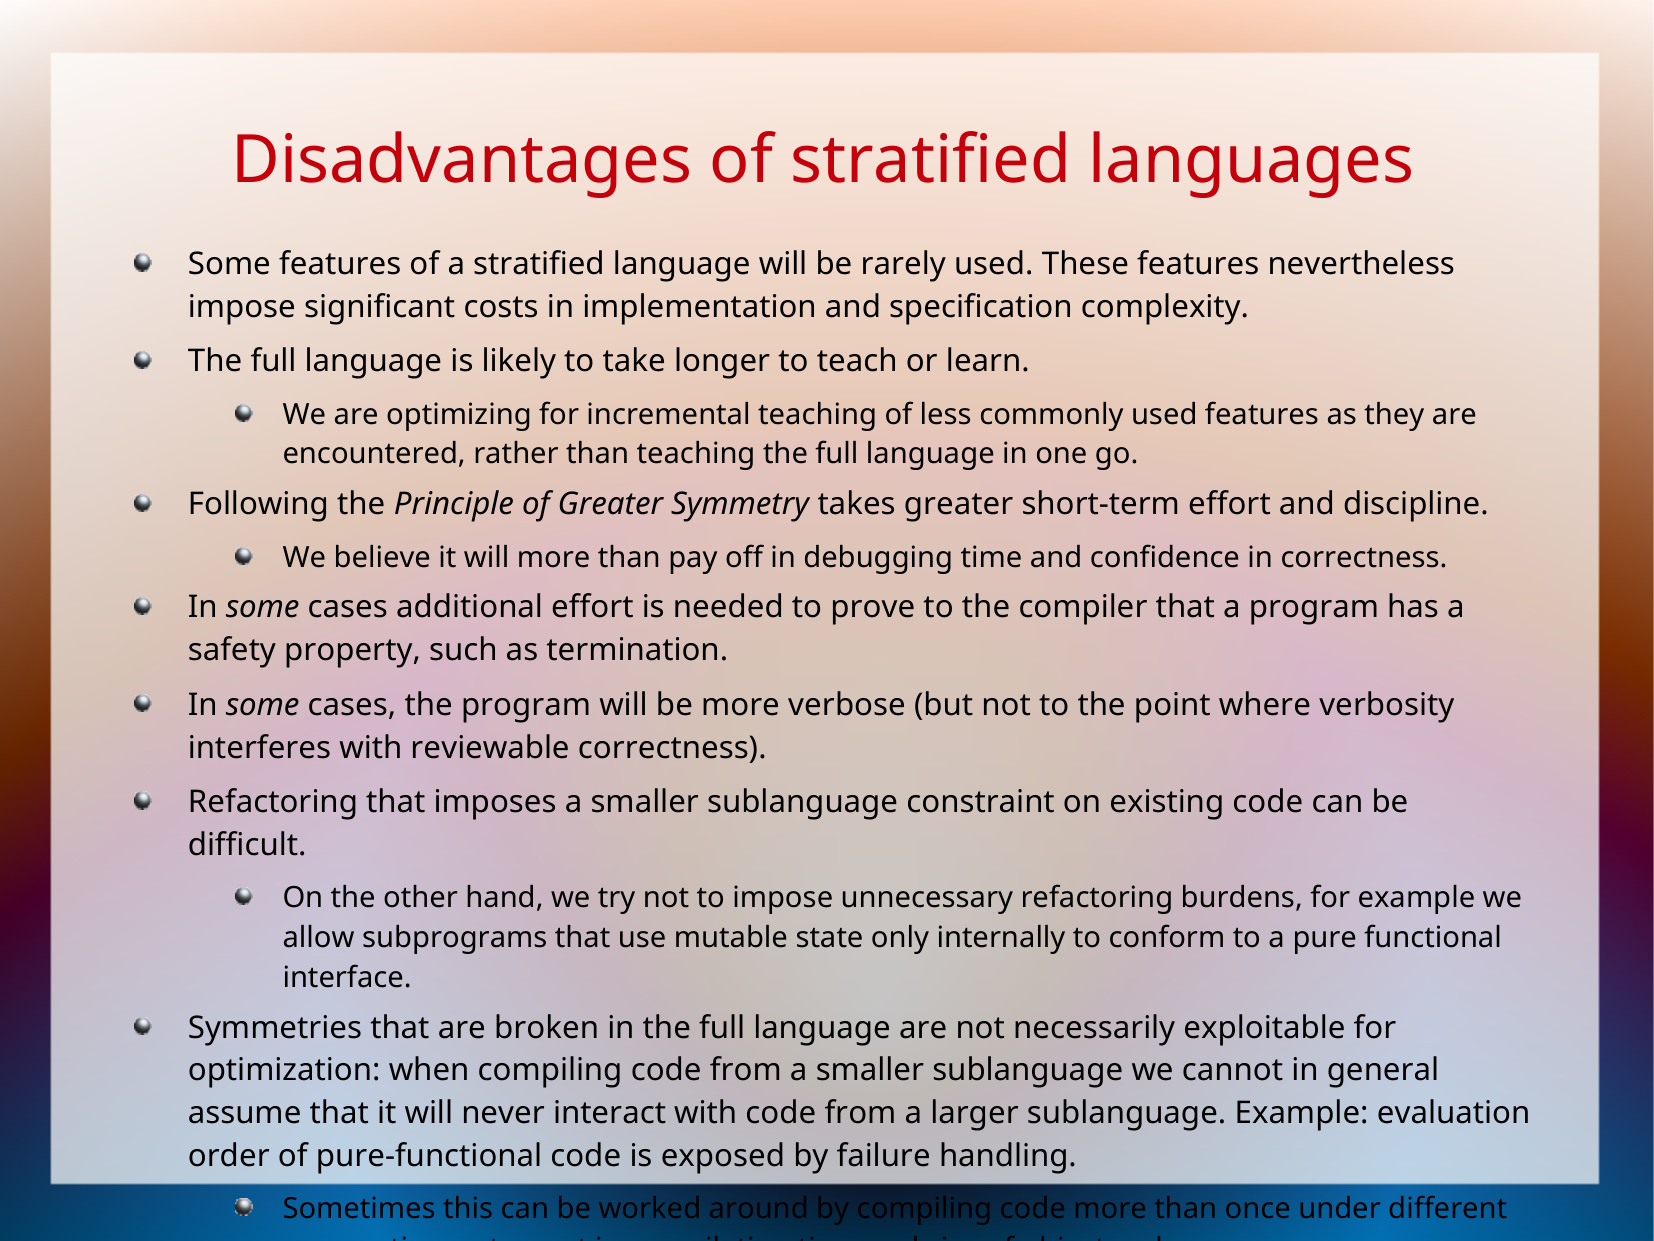

# Disadvantages of stratified languages
Some features of a stratified language will be rarely used. These features nevertheless impose significant costs in implementation and specification complexity.
The full language is likely to take longer to teach or learn.
We are optimizing for incremental teaching of less commonly used features as they are encountered, rather than teaching the full language in one go.
Following the Principle of Greater Symmetry takes greater short-term effort and discipline.
We believe it will more than pay off in debugging time and confidence in correctness.
In some cases additional effort is needed to prove to the compiler that a program has a safety property, such as termination.
In some cases, the program will be more verbose (but not to the point where verbosity interferes with reviewable correctness).
Refactoring that imposes a smaller sublanguage constraint on existing code can be difficult.
On the other hand, we try not to impose unnecessary refactoring burdens, for example we allow subprograms that use mutable state only internally to conform to a pure functional interface.
Symmetries that are broken in the full language are not necessarily exploitable for optimization: when compiling code from a smaller sublanguage we cannot in general assume that it will never interact with code from a larger sublanguage. Example: evaluation order of pure‑functional code is exposed by failure handling.
Sometimes this can be worked around by compiling code more than once under different assumptions, at a cost in compilation time and size of object code.